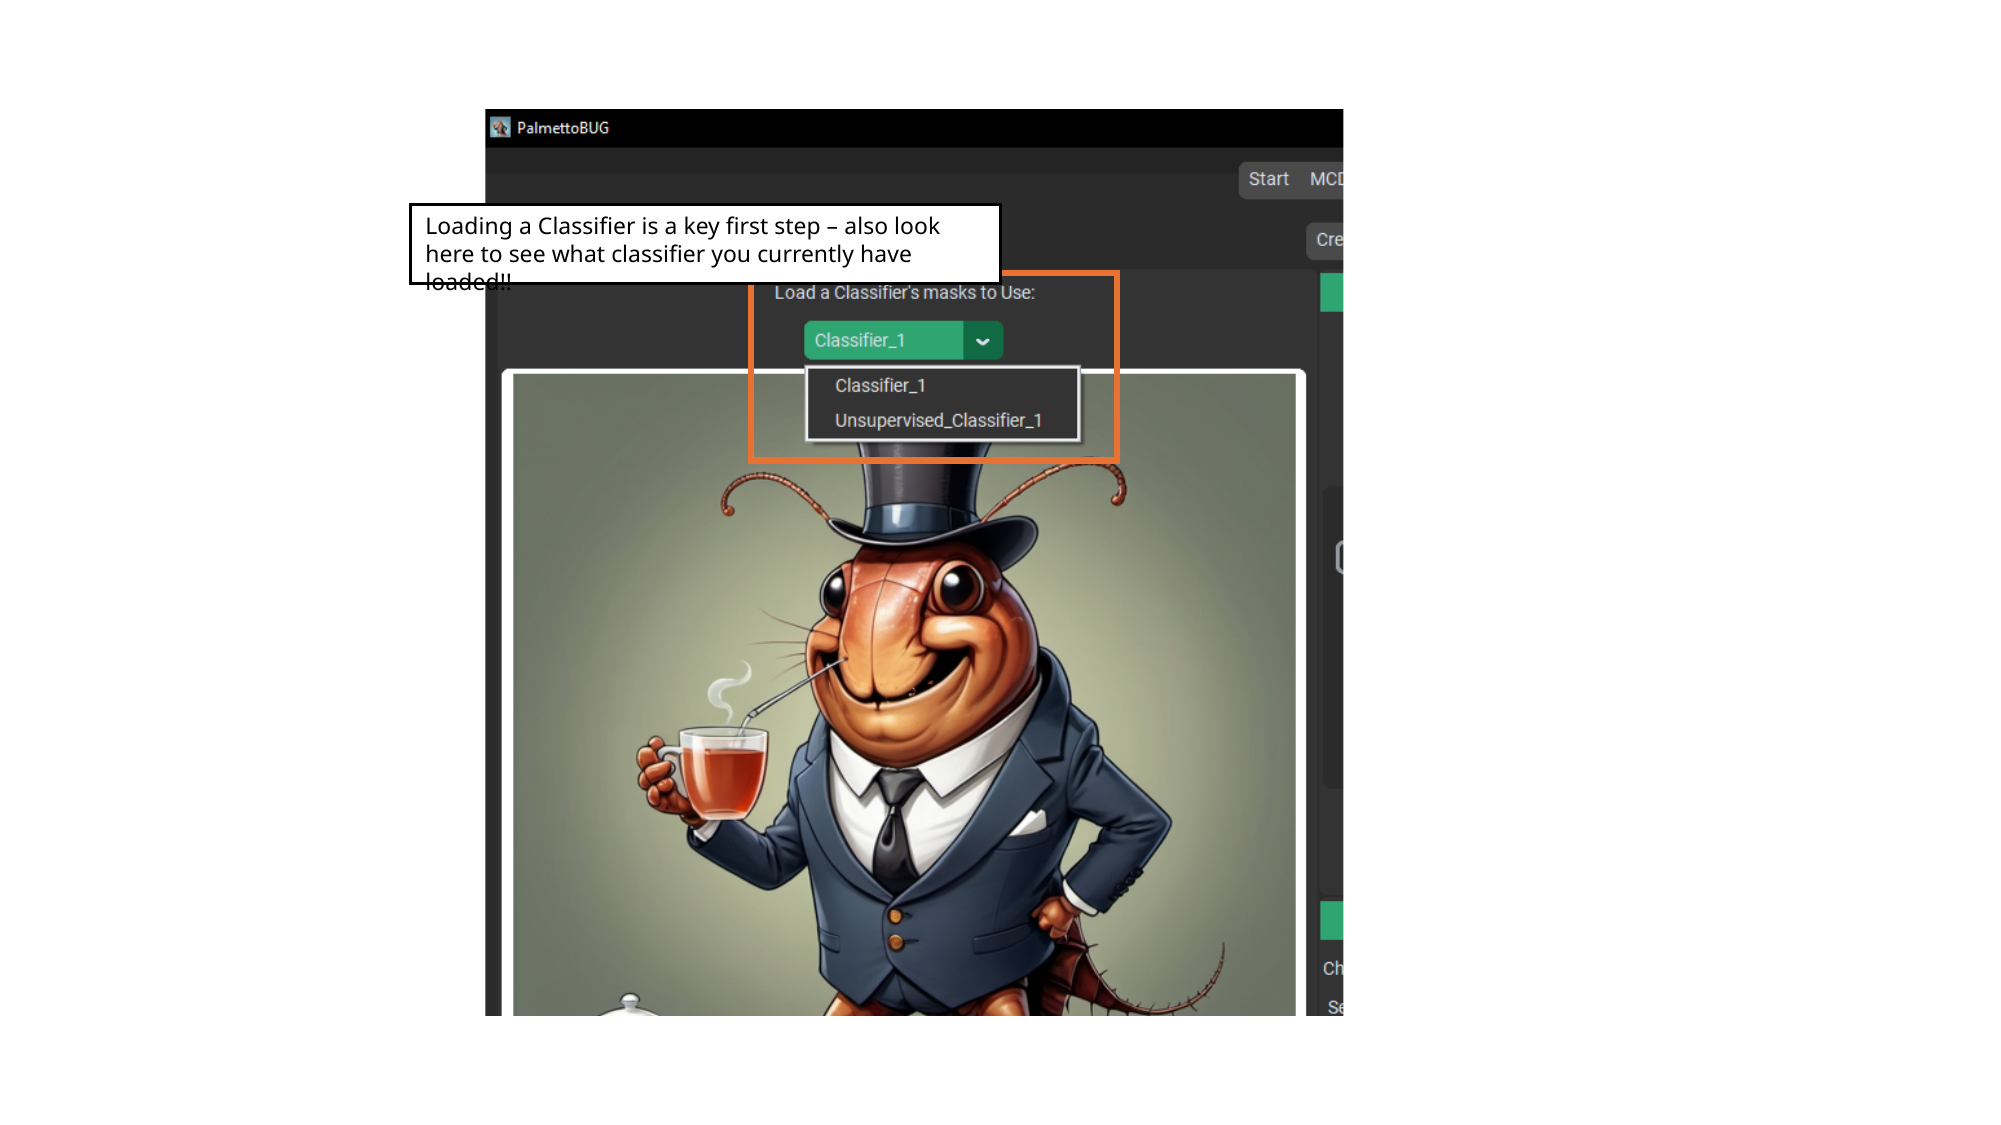

Loading a Classifier is a key first step – also look here to see what classifier you currently have loaded!!